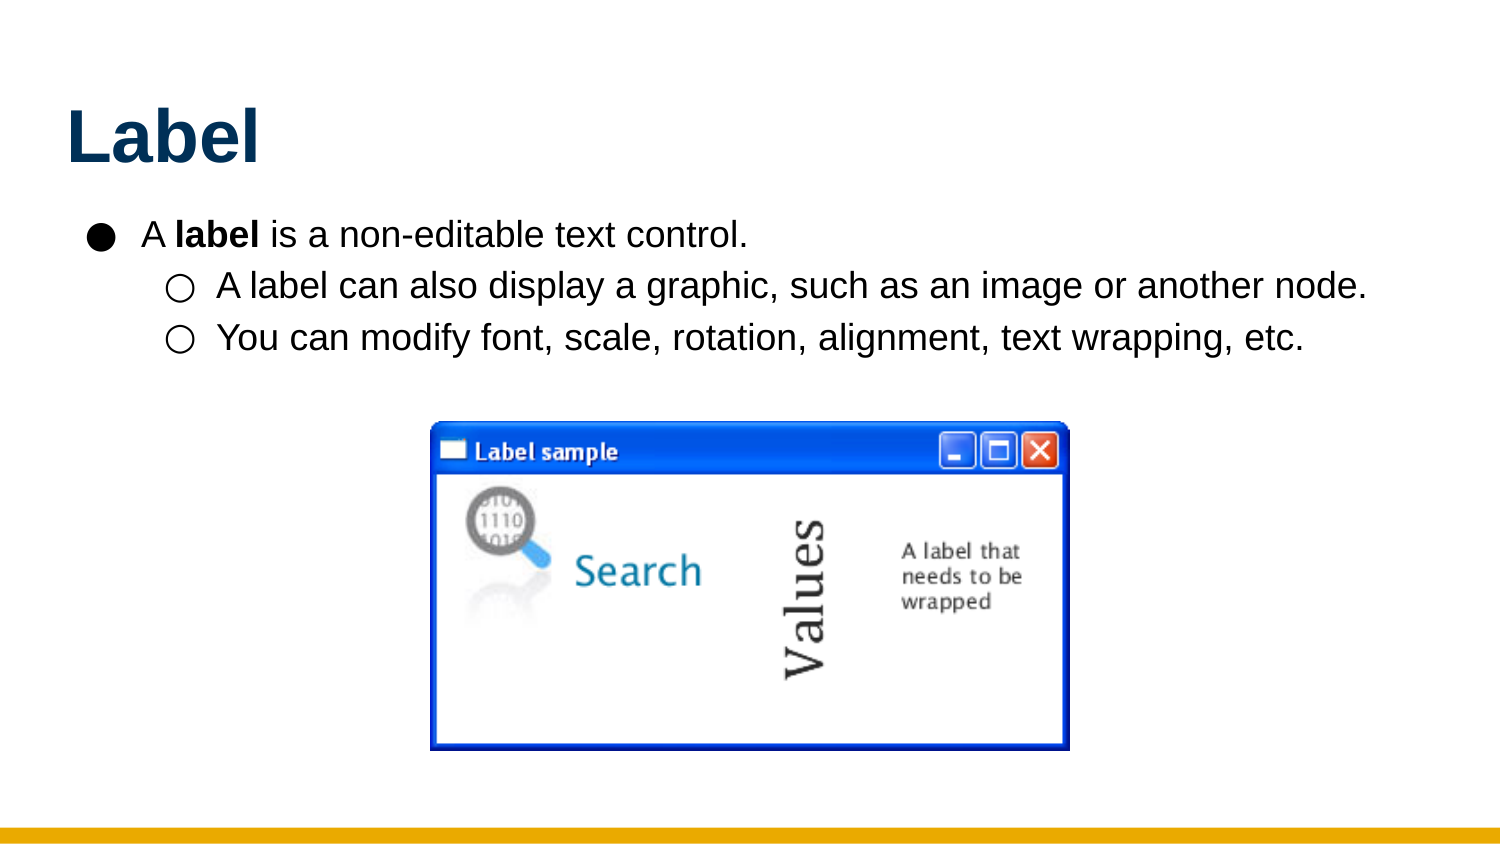

Label
A label is a non-editable text control.
A label can also display a graphic, such as an image or another node.
You can modify font, scale, rotation, alignment, text wrapping, etc.